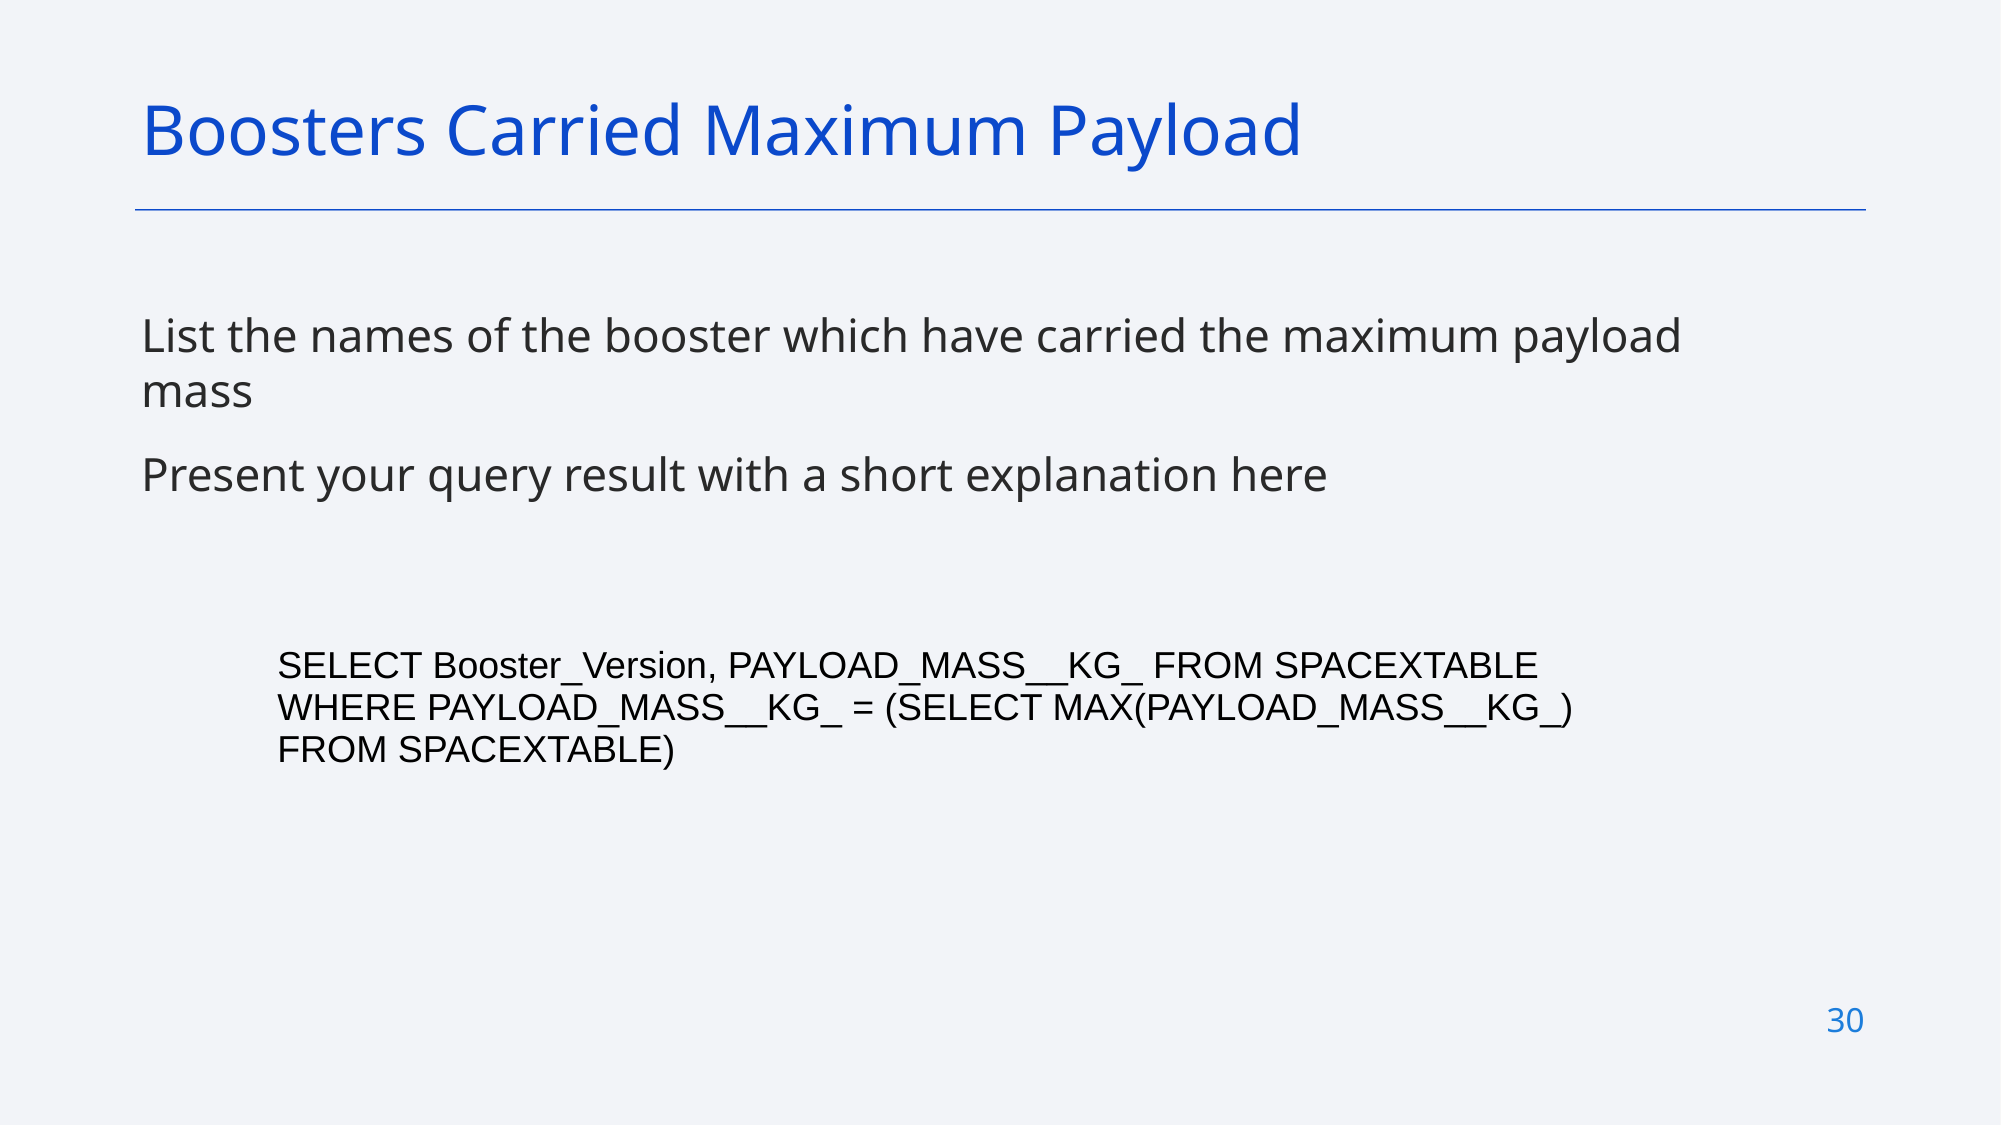

Boosters Carried Maximum Payload
# List the names of the booster which have carried the maximum payload mass
Present your query result with a short explanation here
SELECT Booster_Version, PAYLOAD_MASS__KG_ FROM SPACEXTABLE WHERE PAYLOAD_MASS__KG_ = (SELECT MAX(PAYLOAD_MASS__KG_) FROM SPACEXTABLE)
30